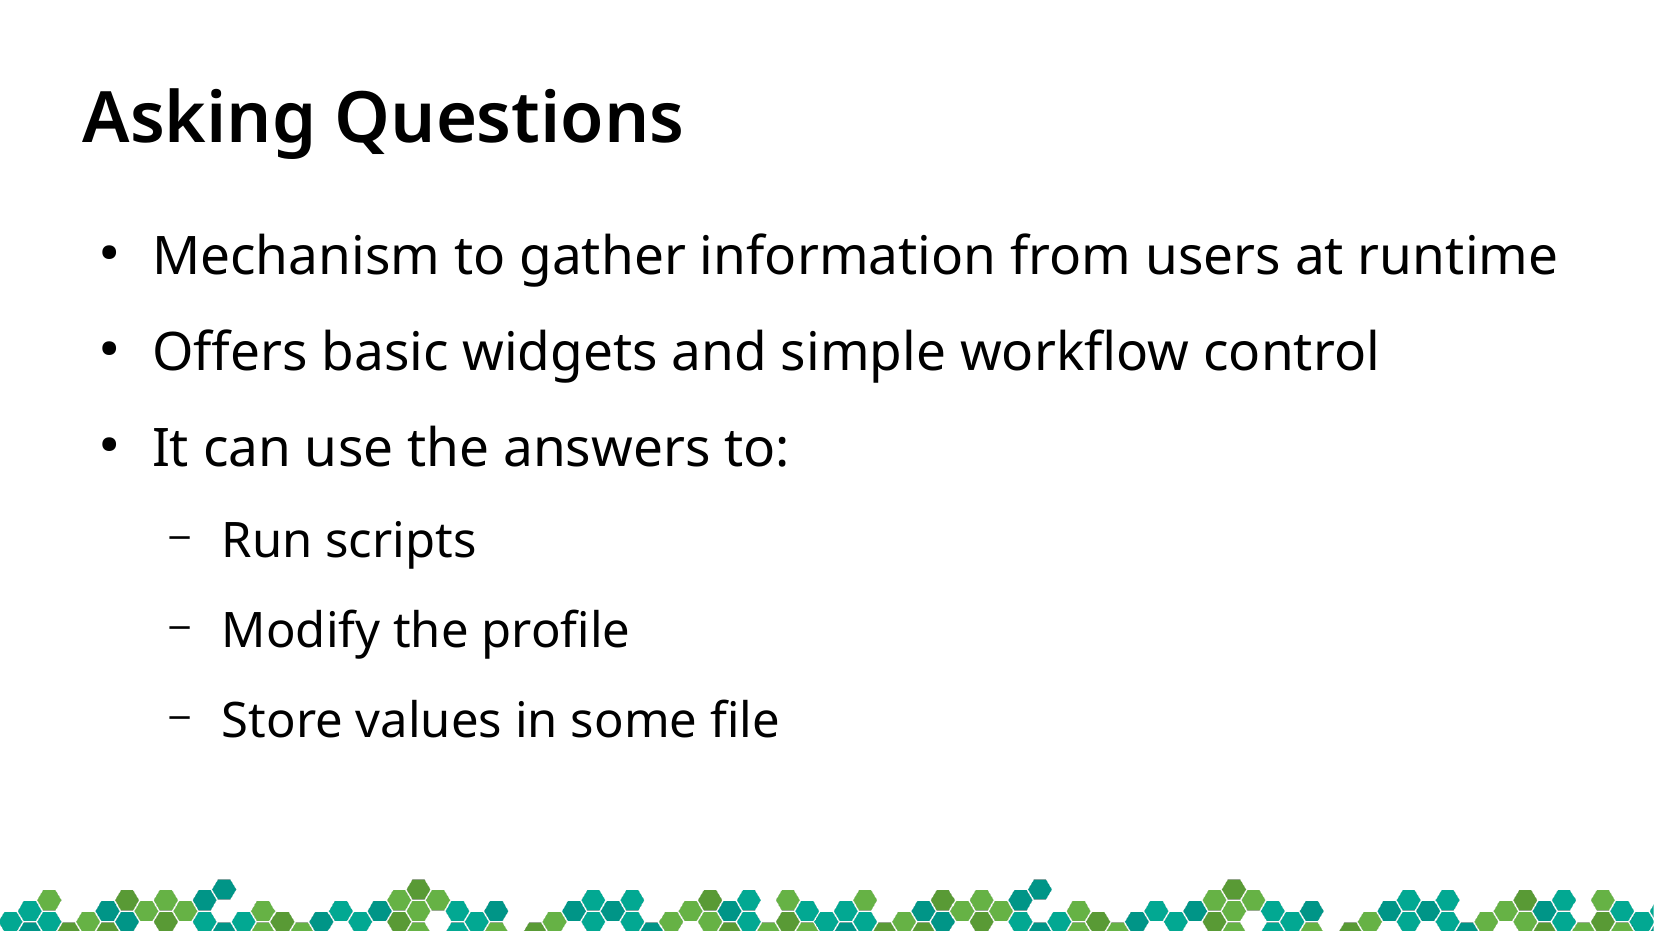

# Asking Questions
Mechanism to gather information from users at runtime
Offers basic widgets and simple workflow control
It can use the answers to:
Run scripts
Modify the profile
Store values in some file